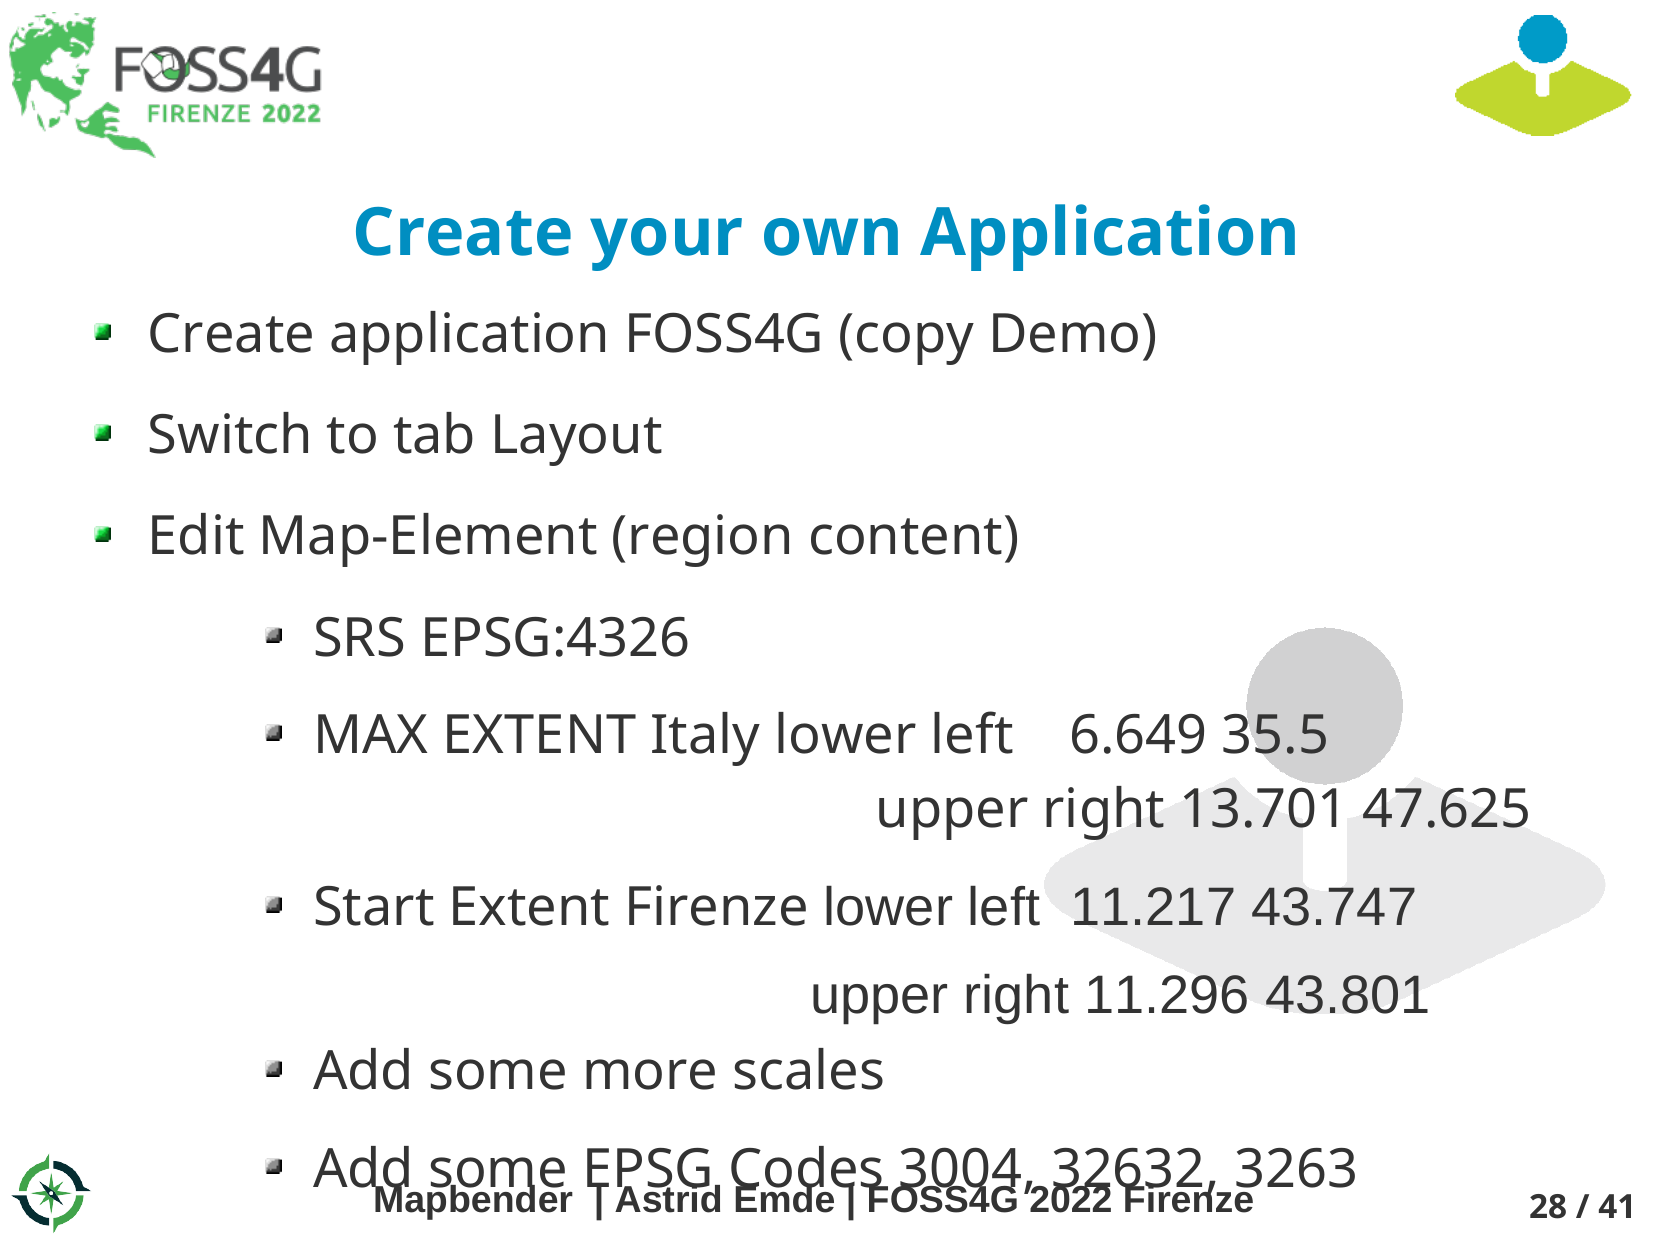

# Create your own Application
Create application FOSS4G (copy Demo)
Switch to tab Layout
Edit Map-Element (region content)
SRS EPSG:4326
MAX EXTENT Italy lower left 6.649 35.5						 upper right 13.701 47.625
Start Extent Firenze lower left 11.217 43.747
 upper right 11.296 43.801
Add some more scales
Add some EPSG Codes 3004, 32632, 3263
https://epsg.io